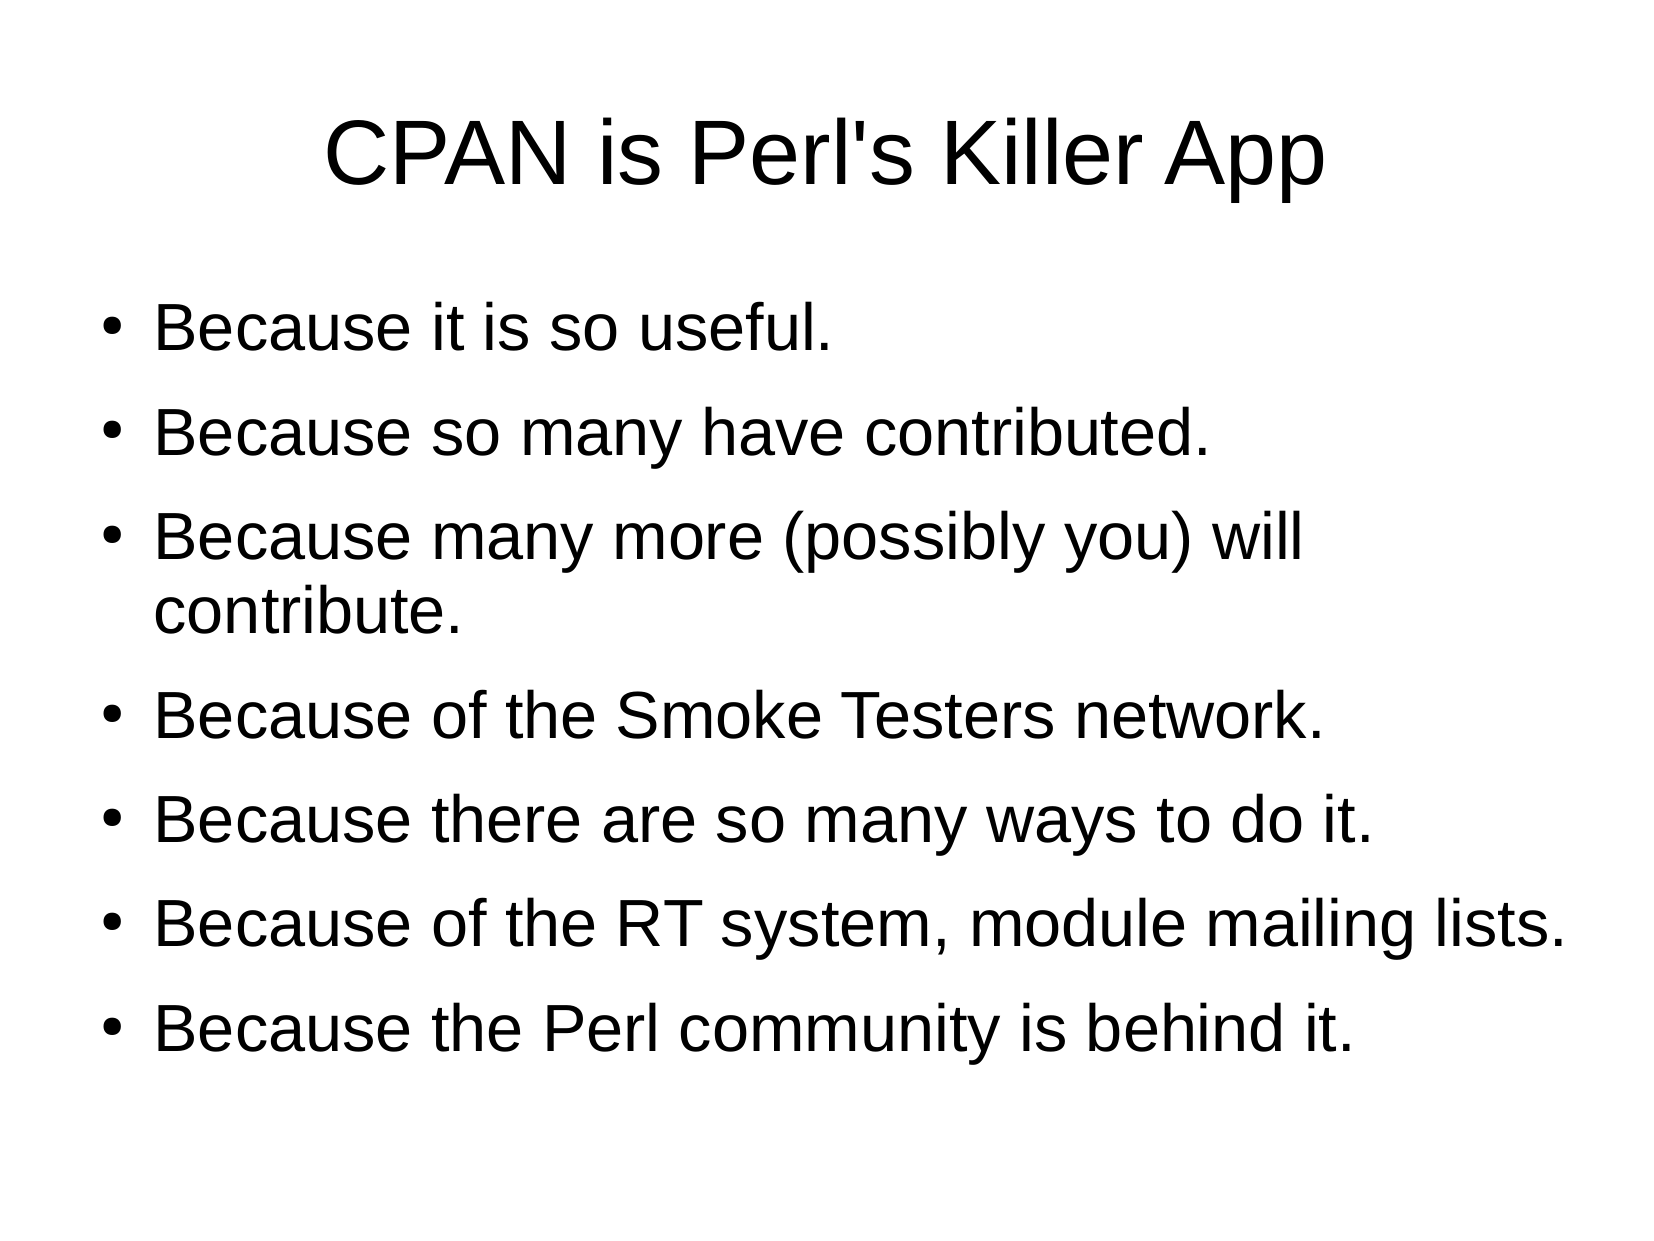

# CPAN is Perl's Killer App
Because it is so useful.
Because so many have contributed.
Because many more (possibly you) will contribute.
Because of the Smoke Testers network.
Because there are so many ways to do it.
Because of the RT system, module mailing lists.
Because the Perl community is behind it.